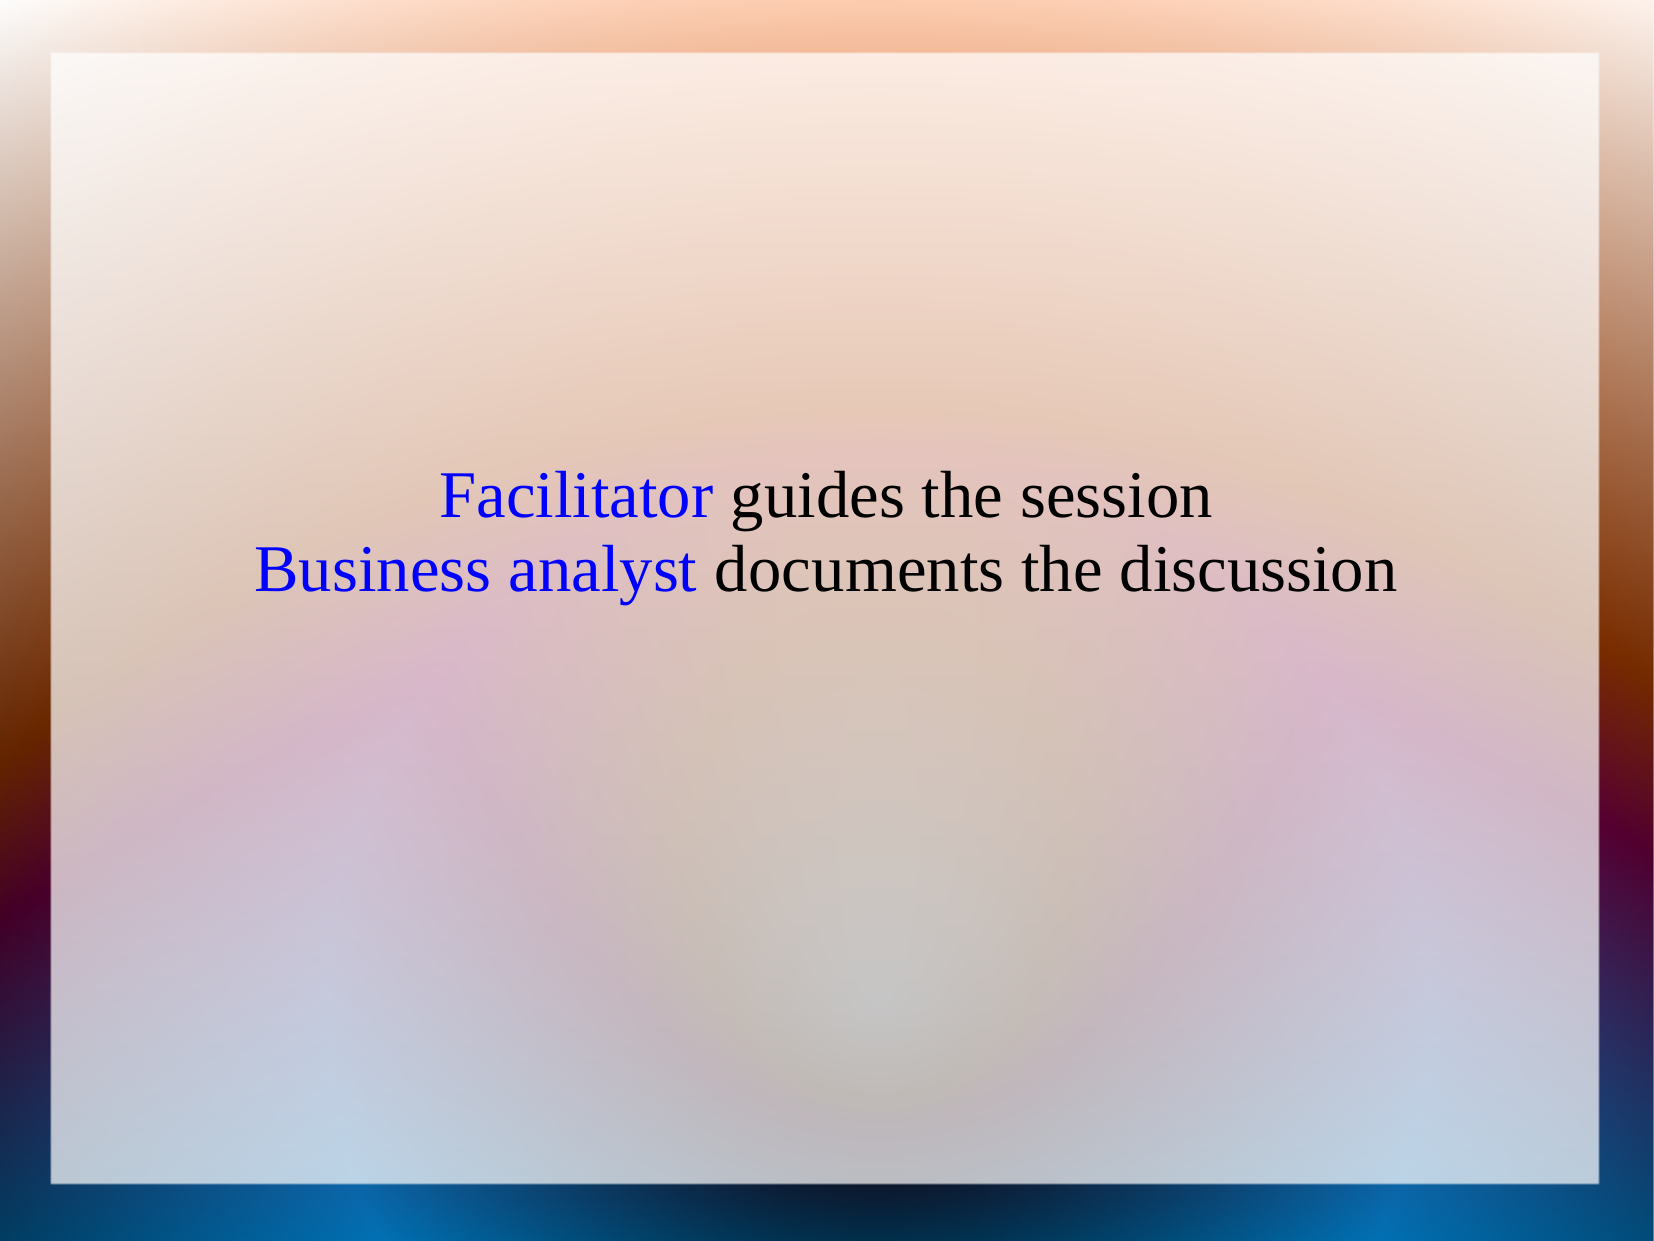

# Facilitator guides the session
Business analyst documents the discussion